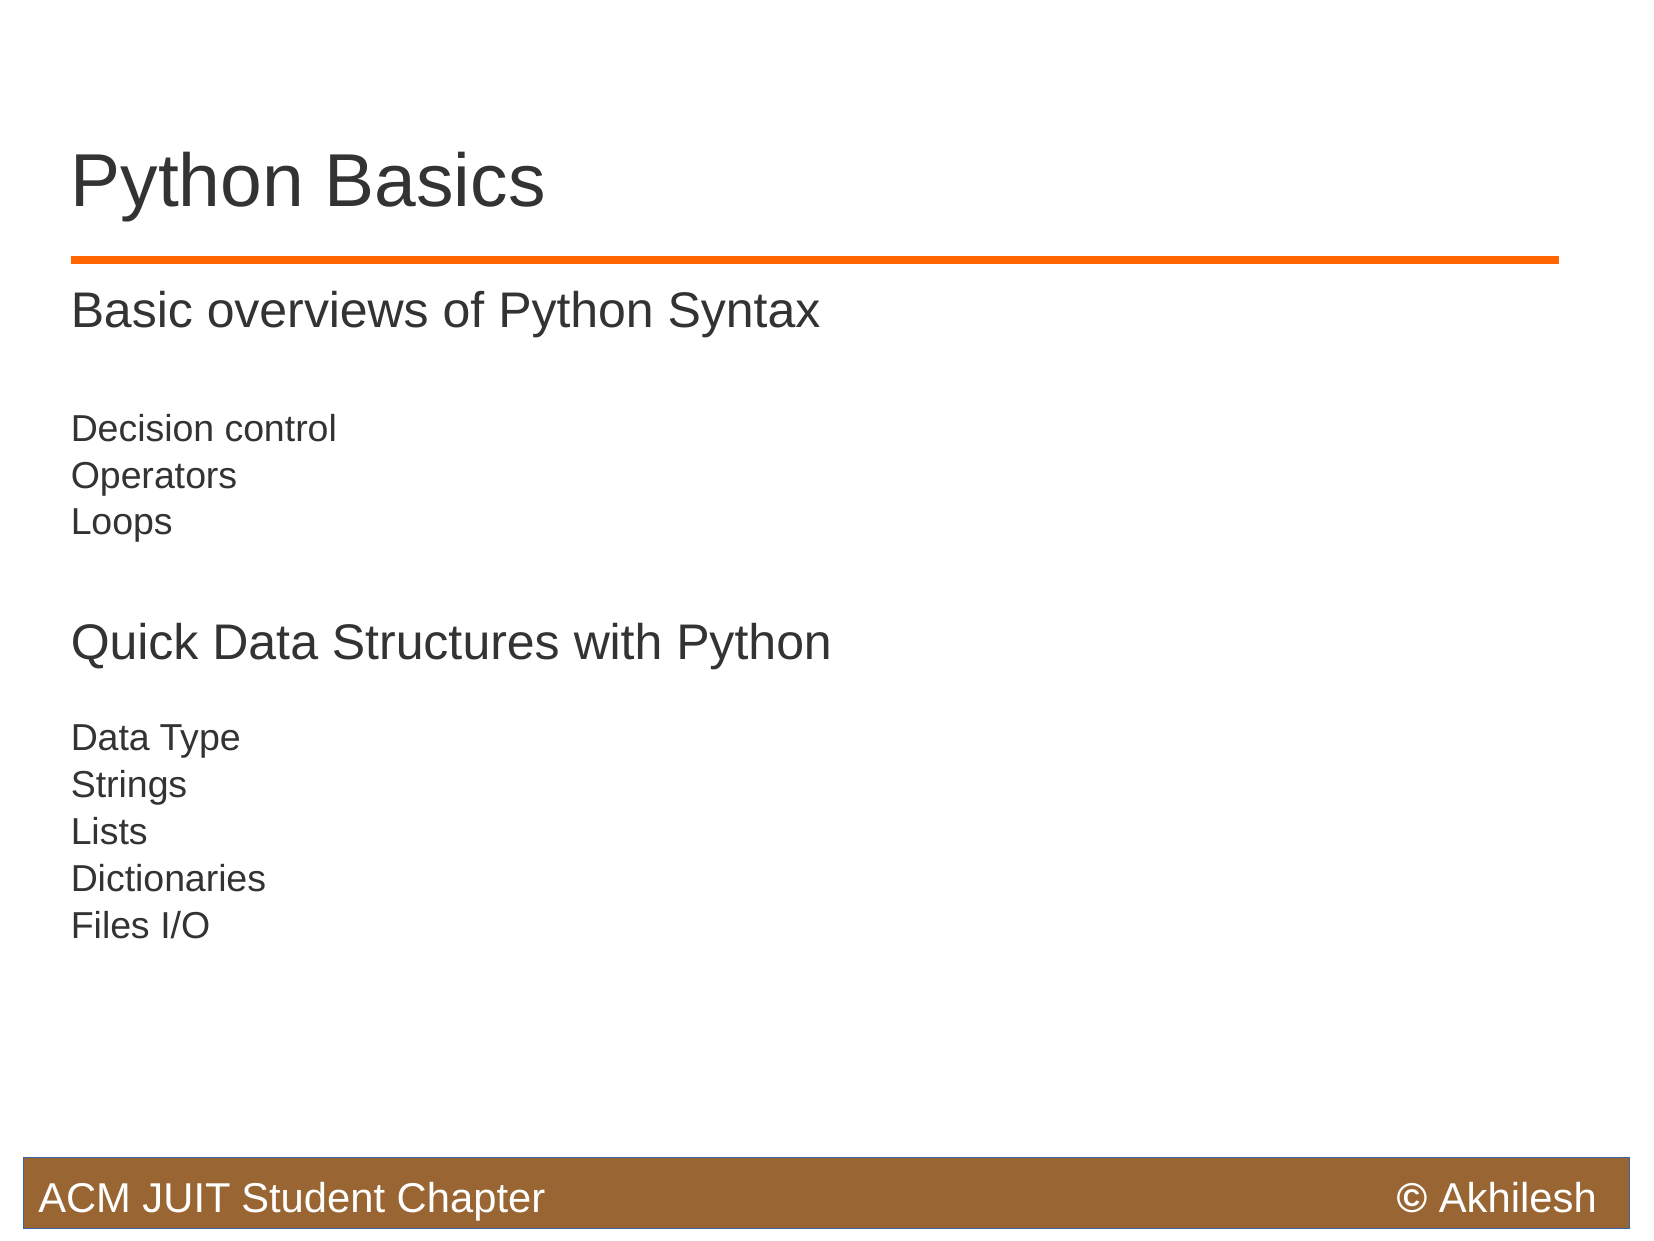

# Python Basics
Basic overviews of Python Syntax
Decision control
Operators
Loops
Quick Data Structures with Python
Data Type
Strings
Lists
Dictionaries
Files I/O
ACM JUIT Student Chapter
© Akhilesh